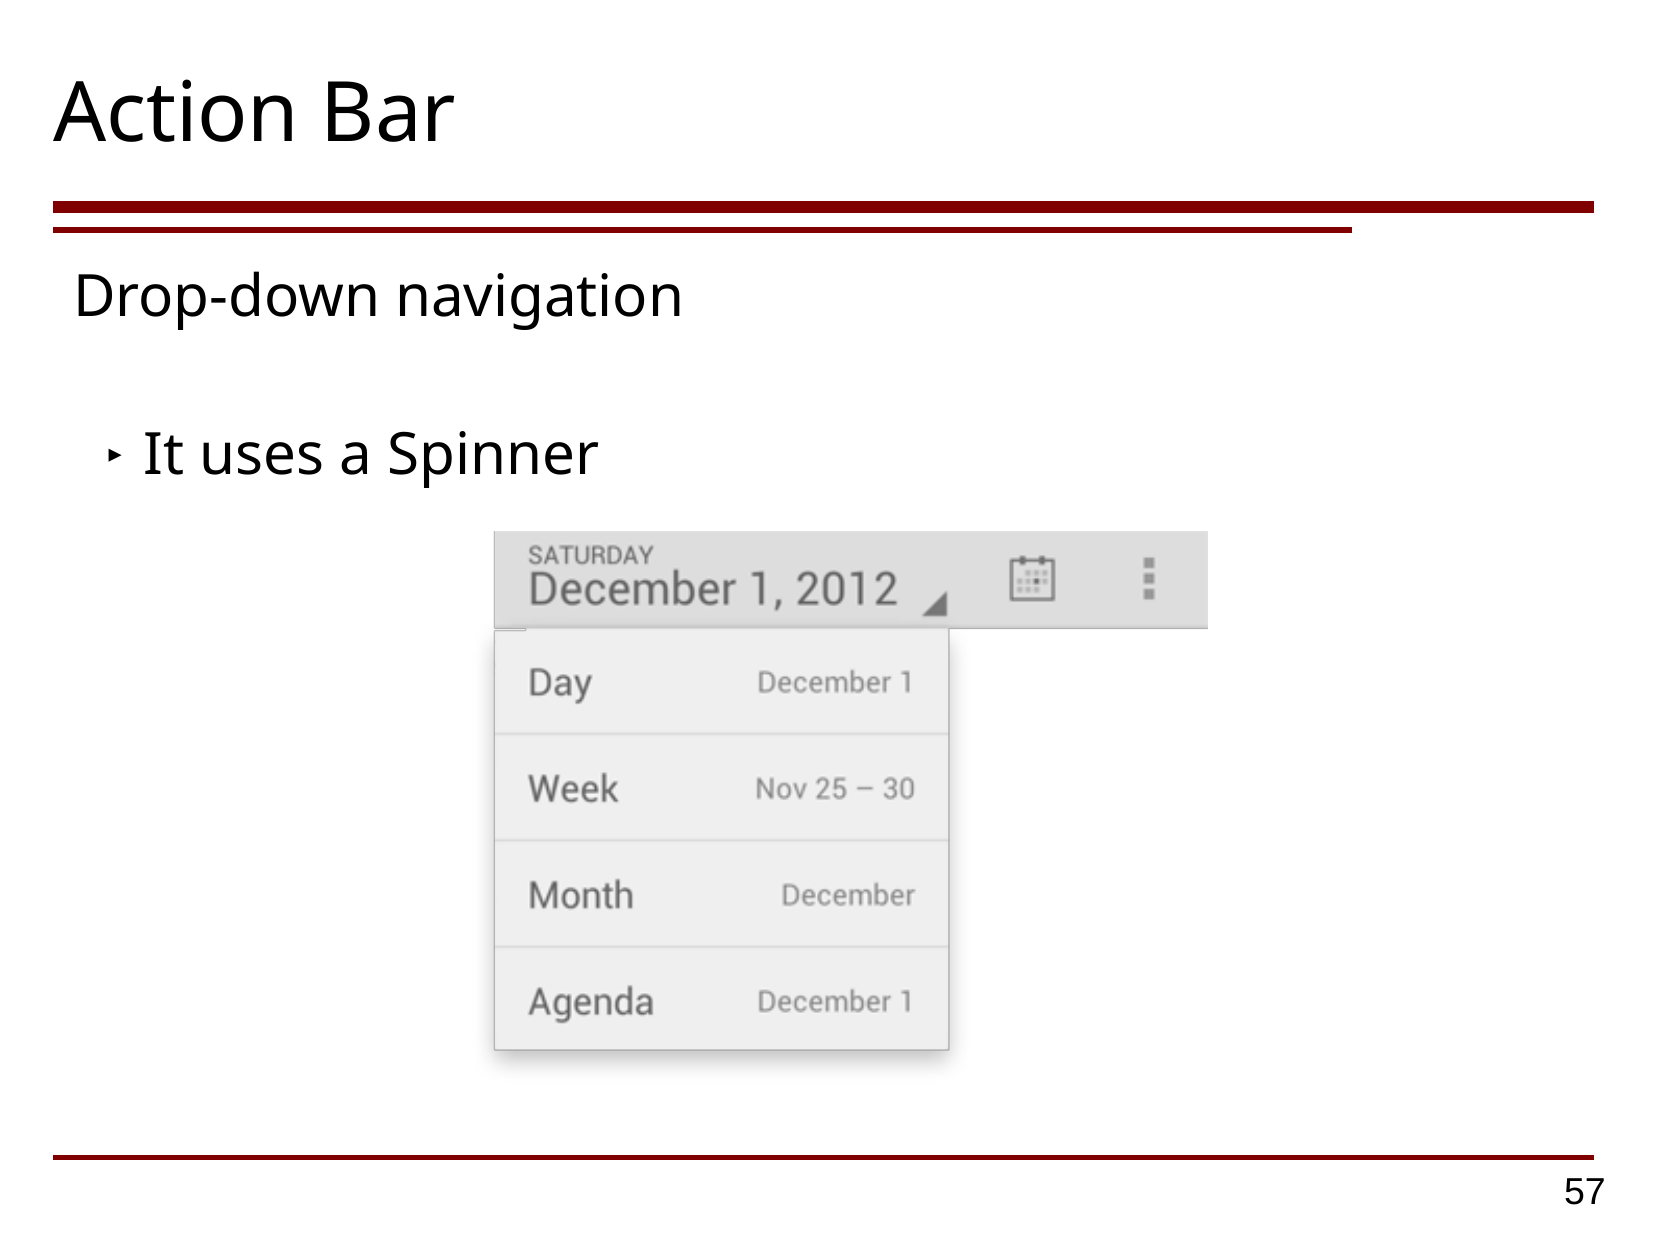

# Action Bar
Drop-down navigation
It uses a Spinner